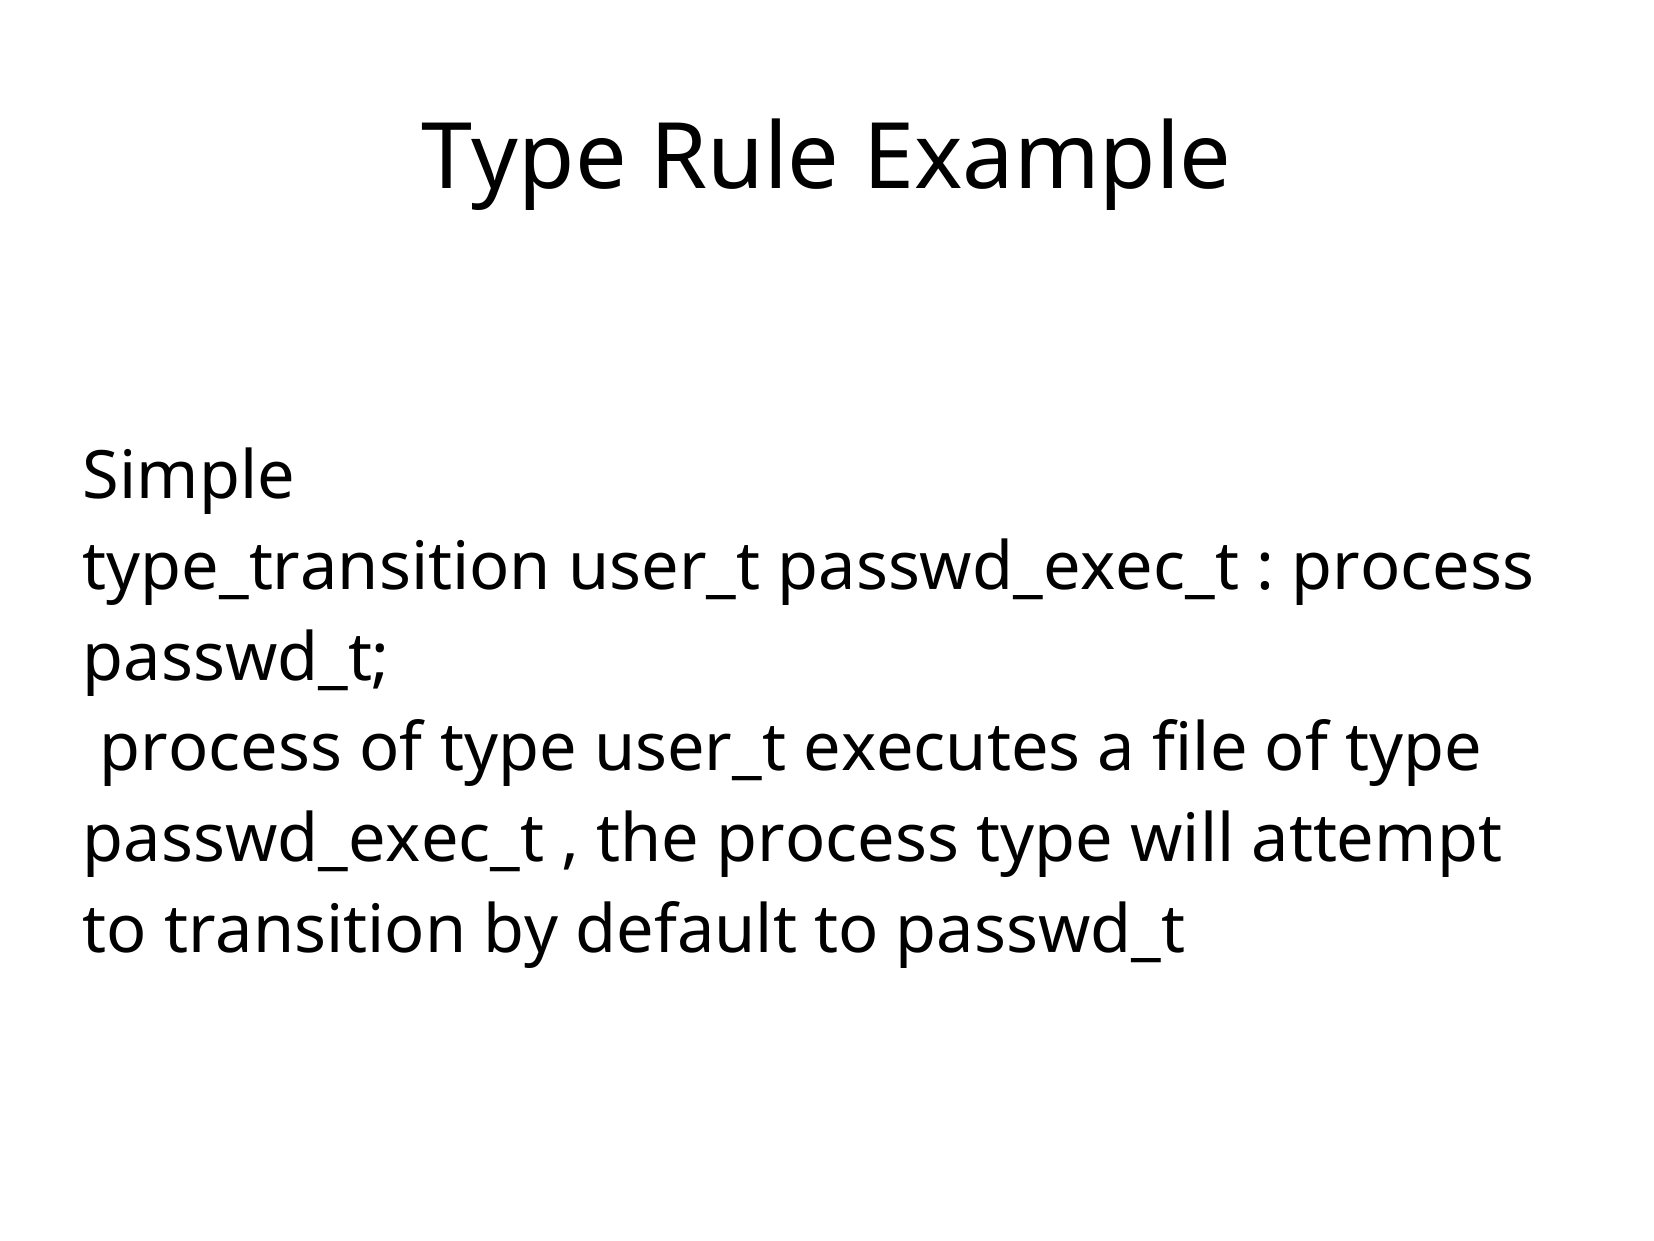

# Type Rule Example
Simple
type_transition user_t passwd_exec_t : process passwd_t;
 process of type user_t executes a file of type passwd_exec_t , the process type will attempt to transition by default to passwd_t